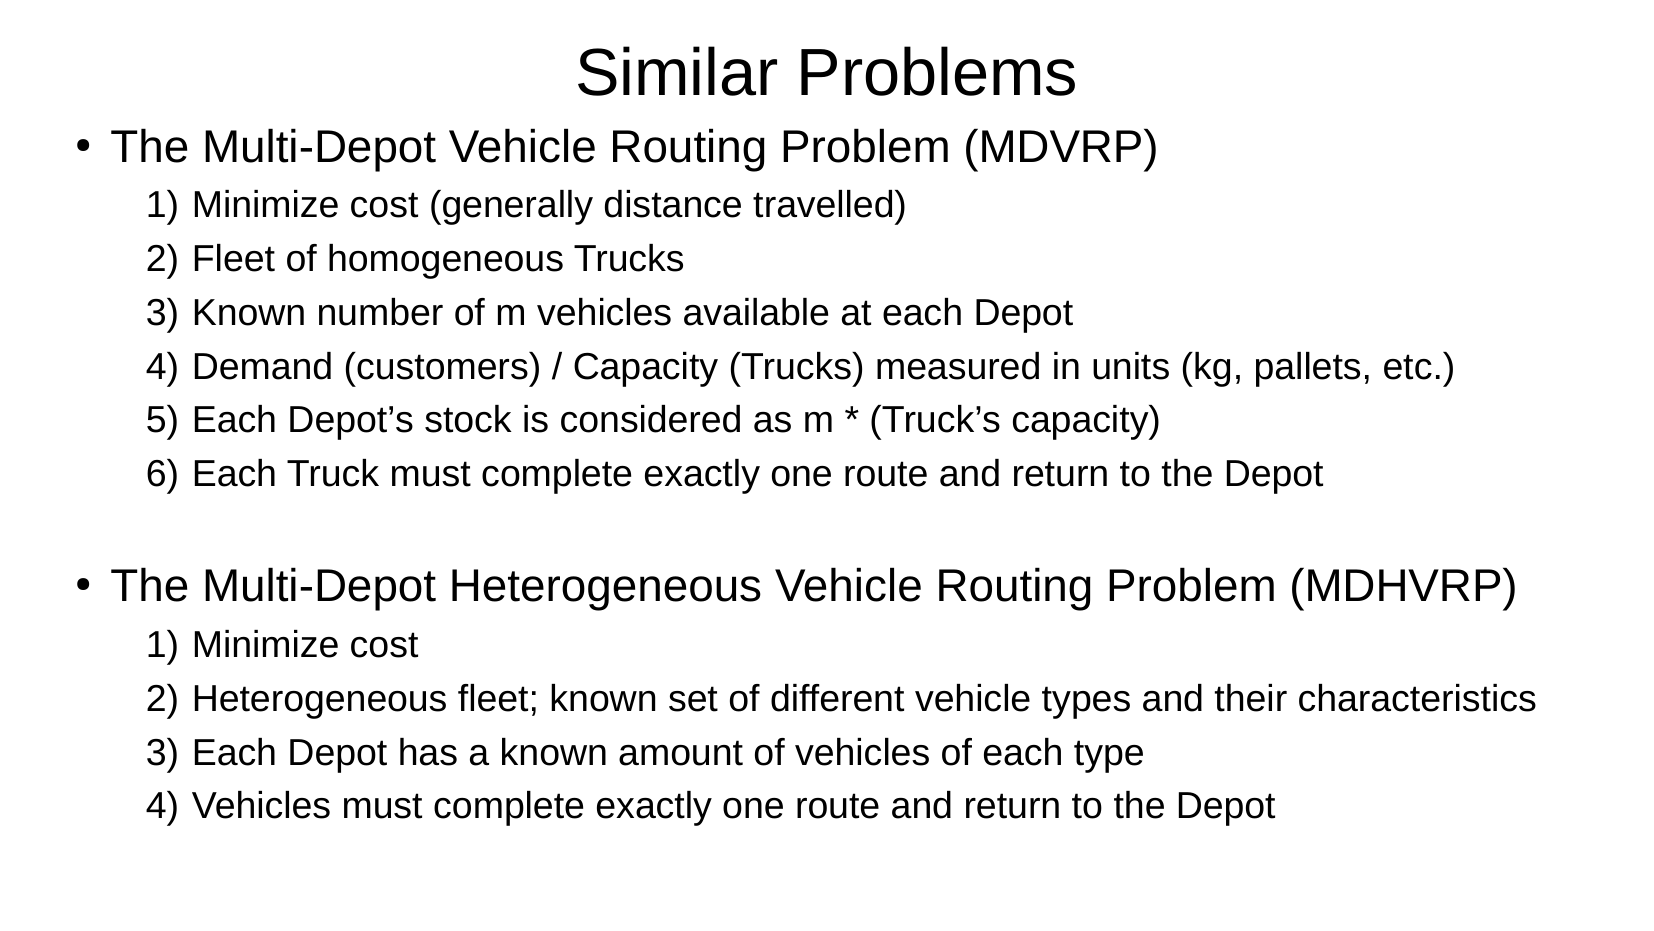

# Similar Problems
The Multi-Depot Vehicle Routing Problem (MDVRP)
 Minimize cost (generally distance travelled)
 Fleet of homogeneous Trucks
 Known number of m vehicles available at each Depot
 Demand (customers) / Capacity (Trucks) measured in units (kg, pallets, etc.)
 Each Depot’s stock is considered as m * (Truck’s capacity)
 Each Truck must complete exactly one route and return to the Depot
The Multi-Depot Heterogeneous Vehicle Routing Problem (MDHVRP)
 Minimize cost
 Heterogeneous fleet; known set of different vehicle types and their characteristics
 Each Depot has a known amount of vehicles of each type
 Vehicles must complete exactly one route and return to the Depot